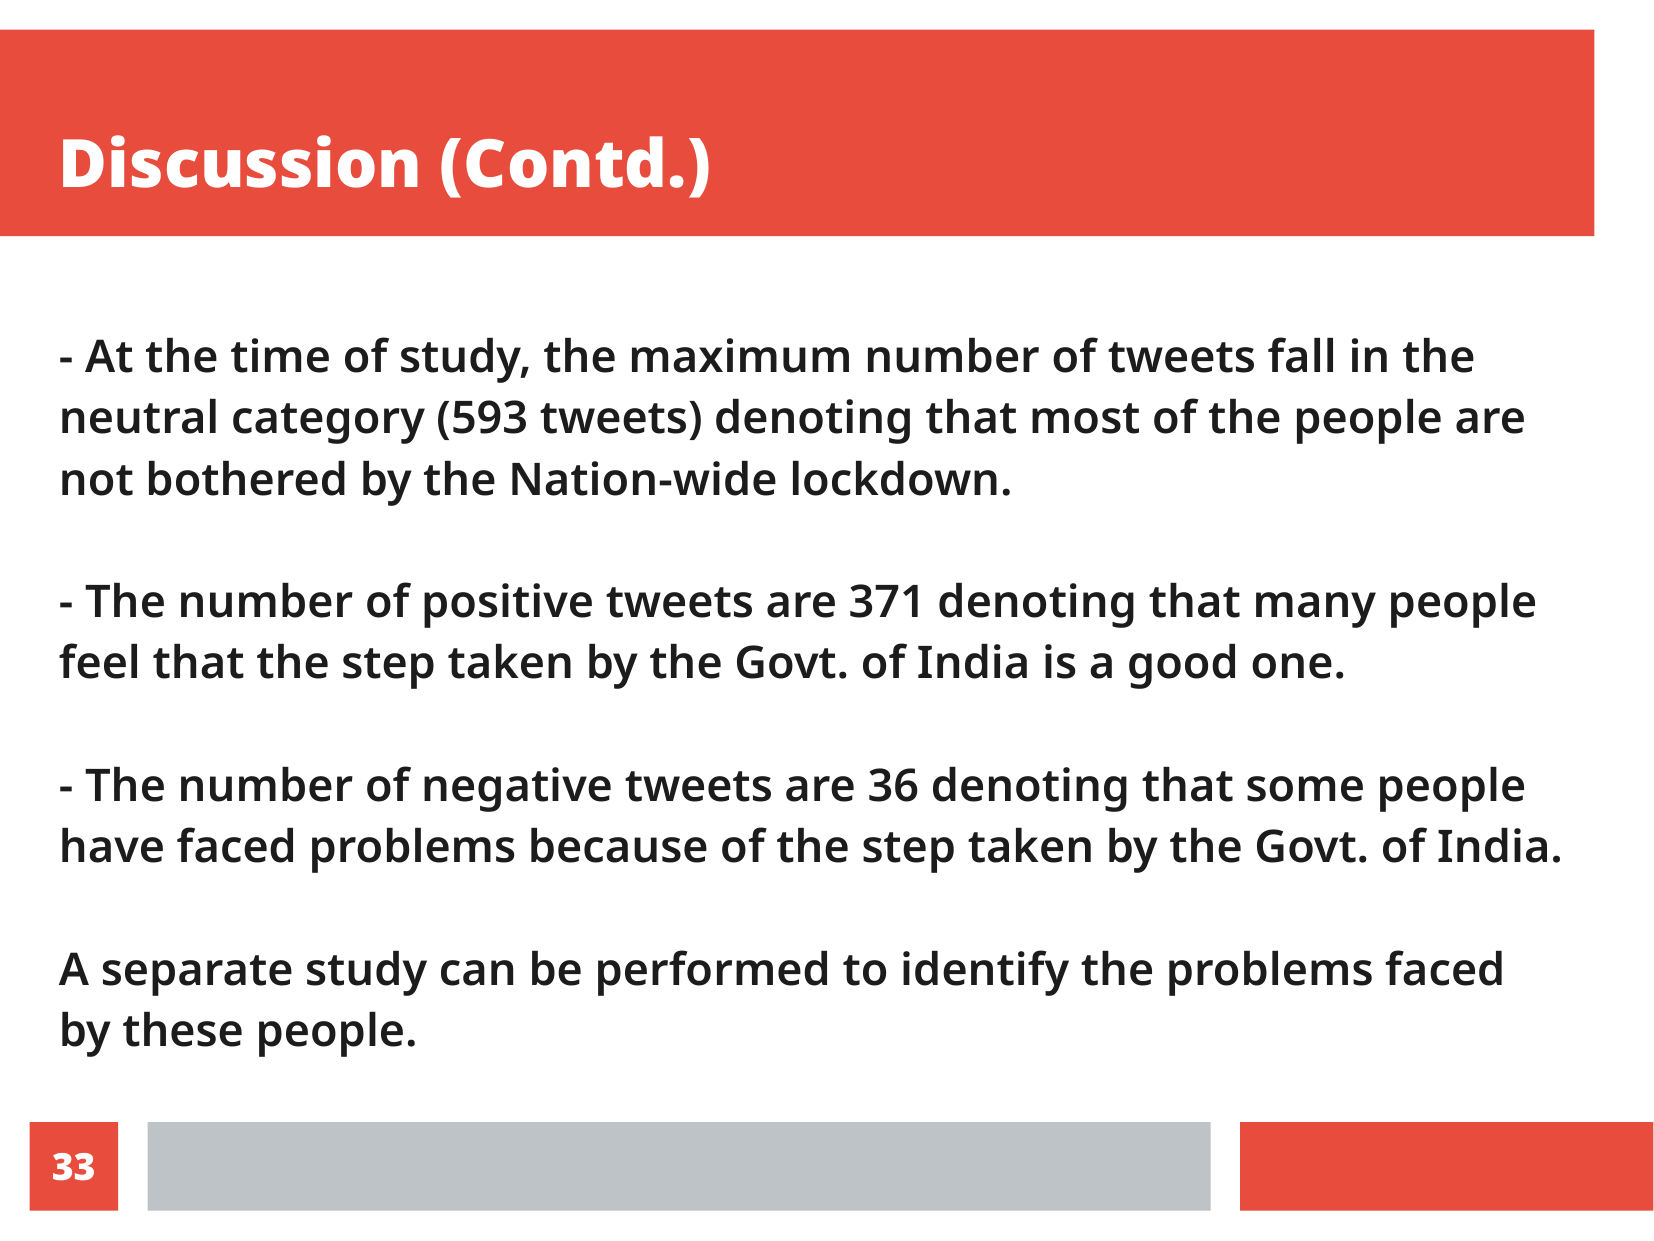

# Discussion (Contd.)
- At the time of study, the maximum number of tweets fall in the neutral category (593 tweets) denoting that most of the people are not bothered by the Nation-wide lockdown.
- The number of positive tweets are 371 denoting that many people feel that the step taken by the Govt. of India is a good one.
- The number of negative tweets are 36 denoting that some people have faced problems because of the step taken by the Govt. of India.
A separate study can be performed to identify the problems faced by these people.
33